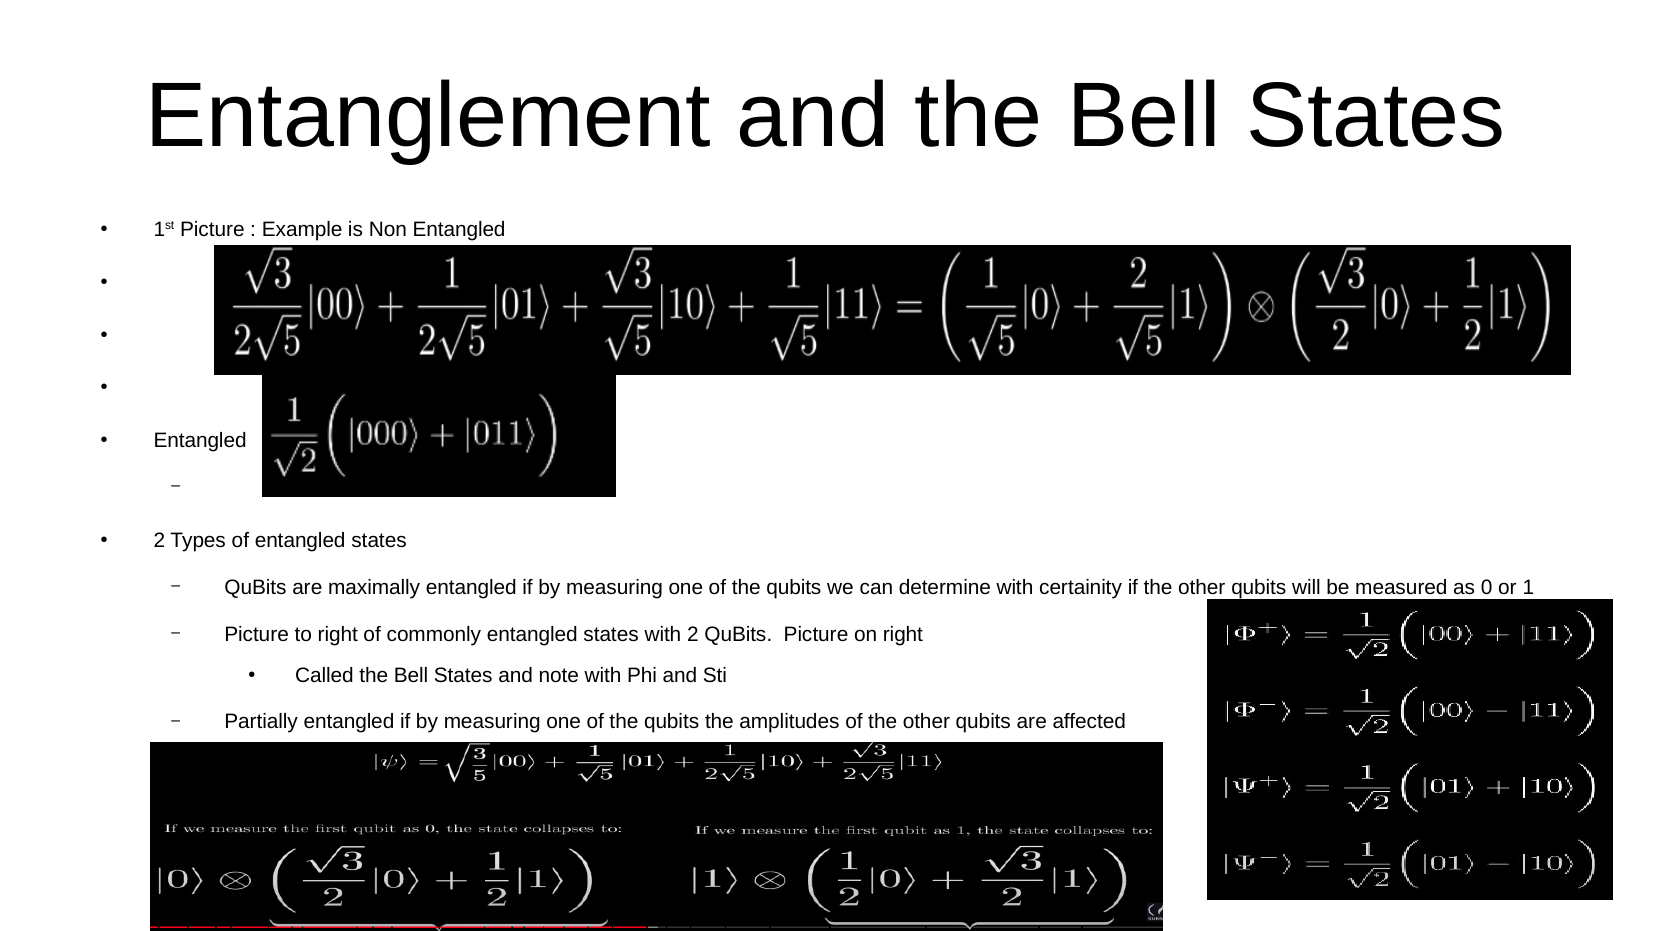

# Entanglement and the Bell States
1st Picture : Example is Non Entangled
Entangled
2 Types of entangled states
QuBits are maximally entangled if by measuring one of the qubits we can determine with certainity if the other qubits will be measured as 0 or 1
Picture to right of commonly entangled states with 2 QuBits. Picture on right
Called the Bell States and note with Phi and Sti
Partially entangled if by measuring one of the qubits the amplitudes of the other qubits are affected